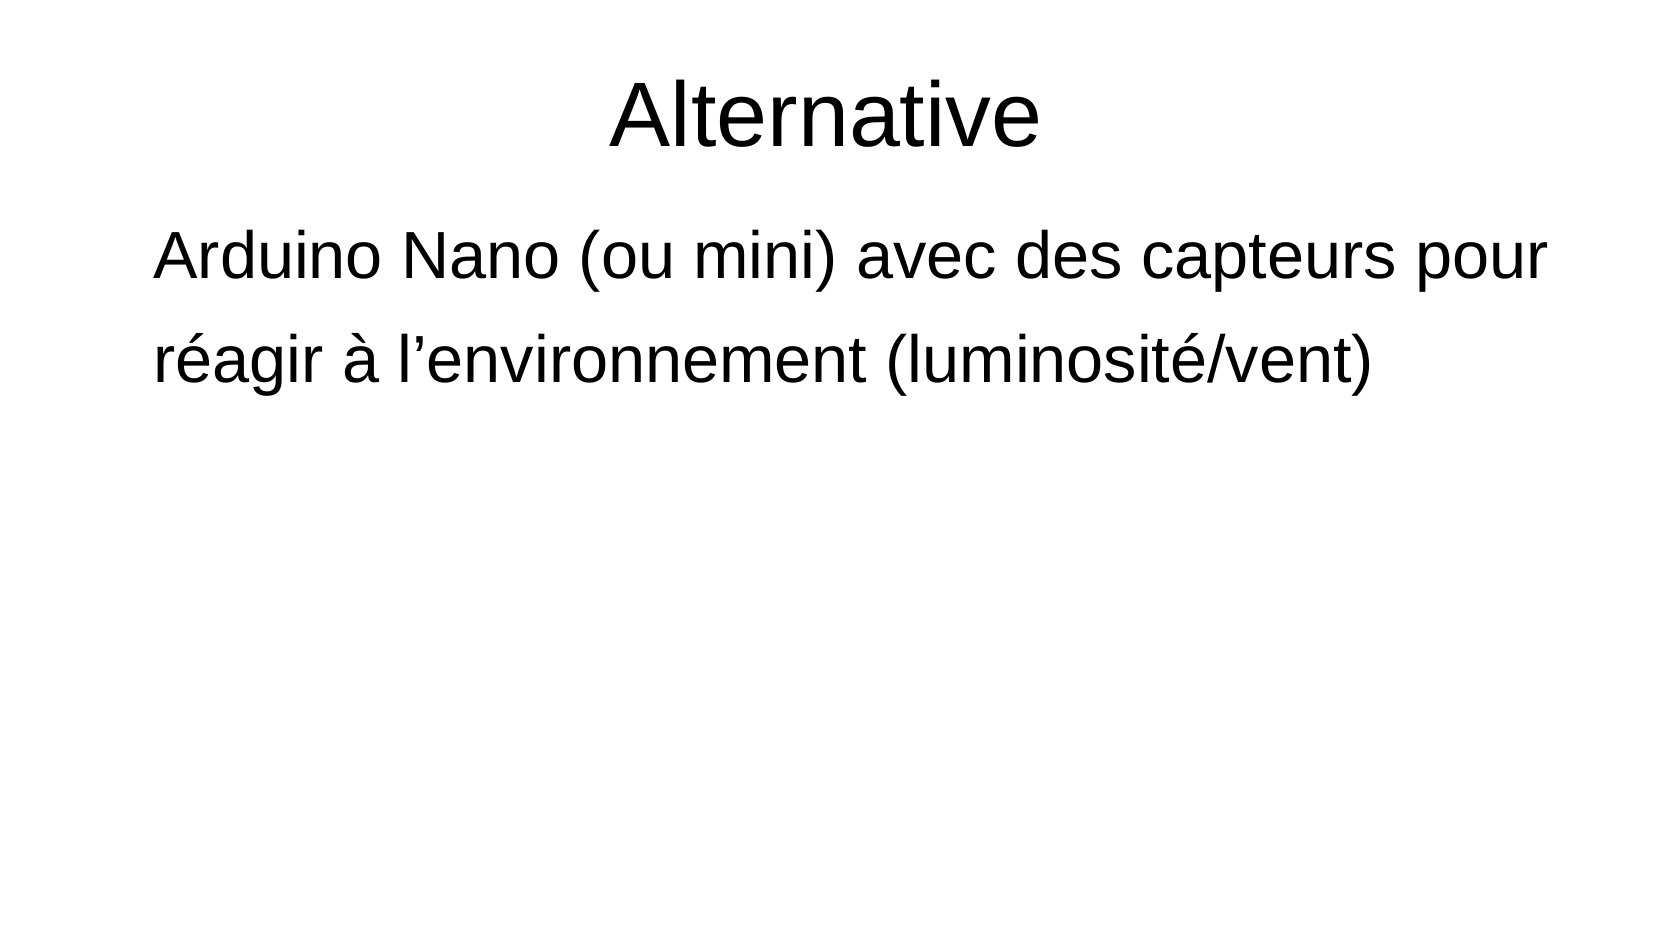

# Alternative
Arduino Nano (ou mini) avec des capteurs pour
réagir à l’environnement (luminosité/vent)